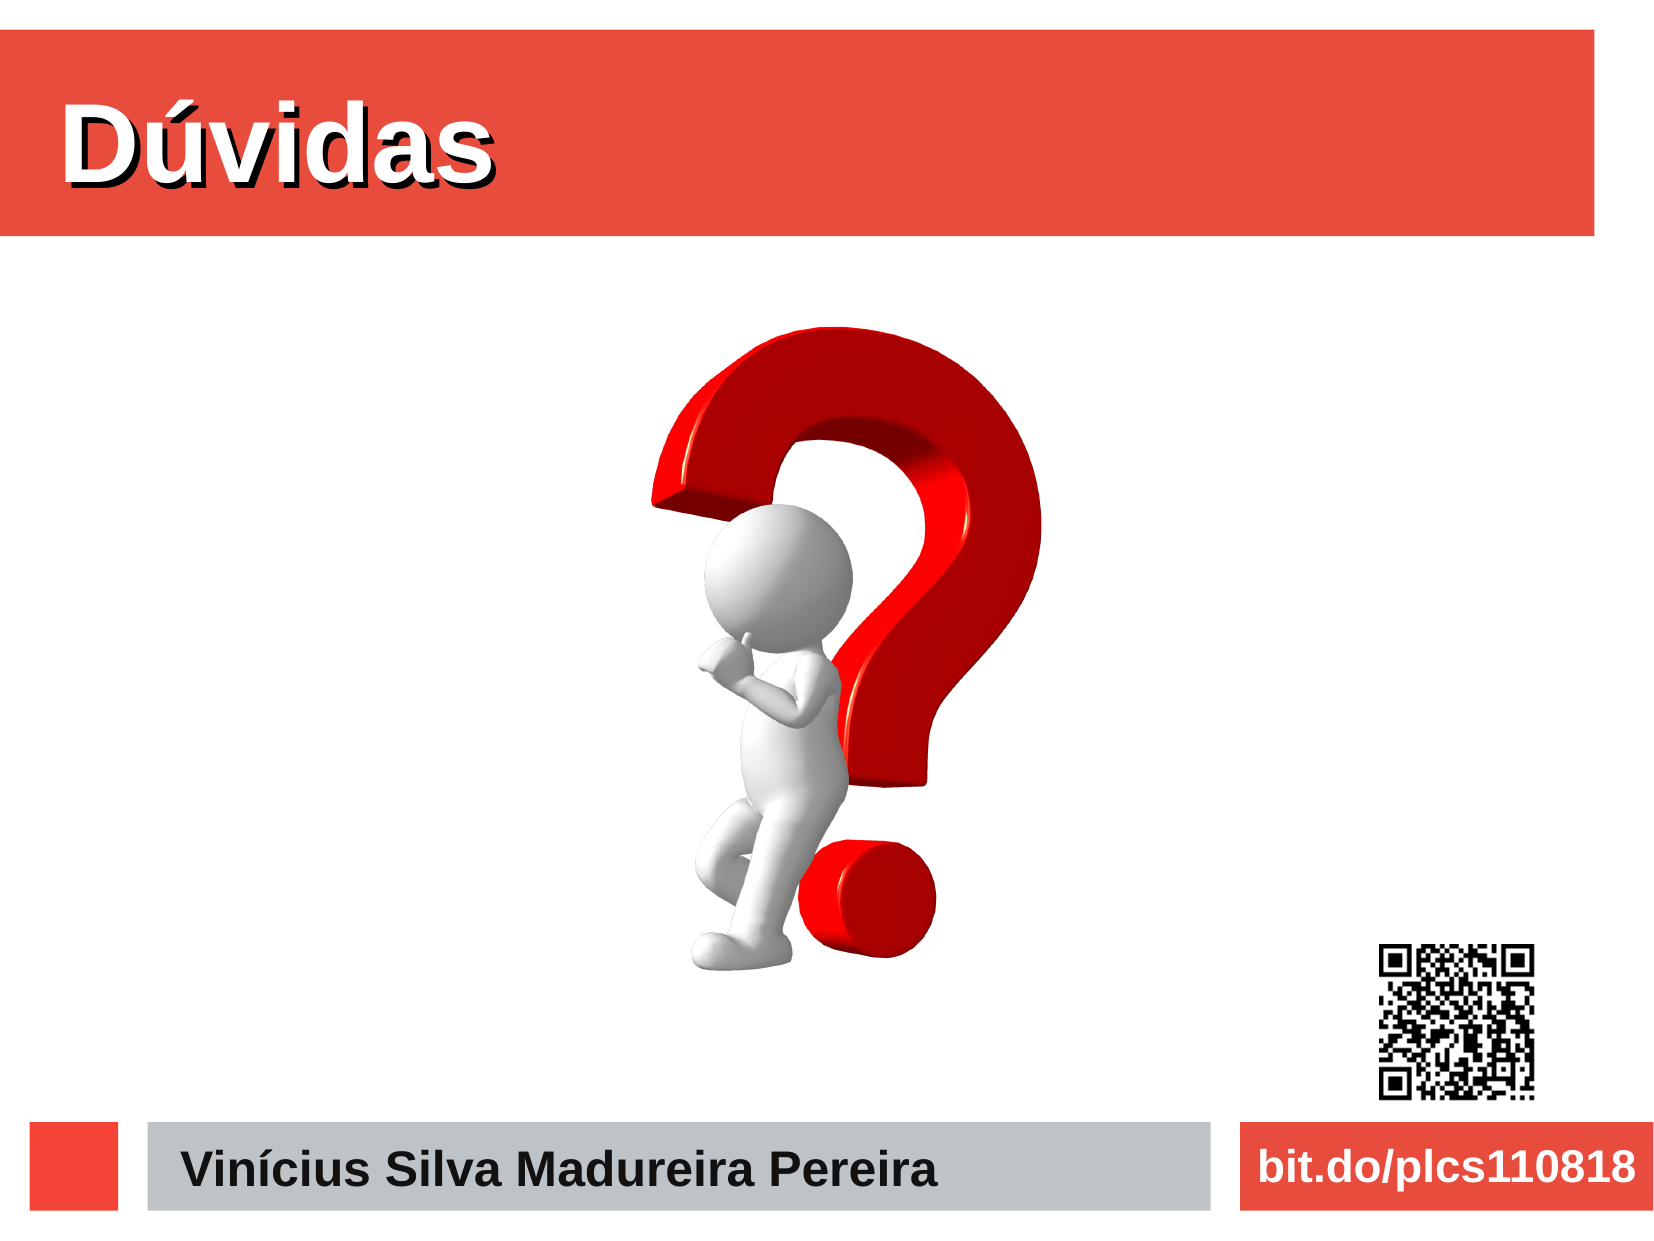

# Dúvidas
Vinícius Silva Madureira Pereira
bit.do/plcs110818